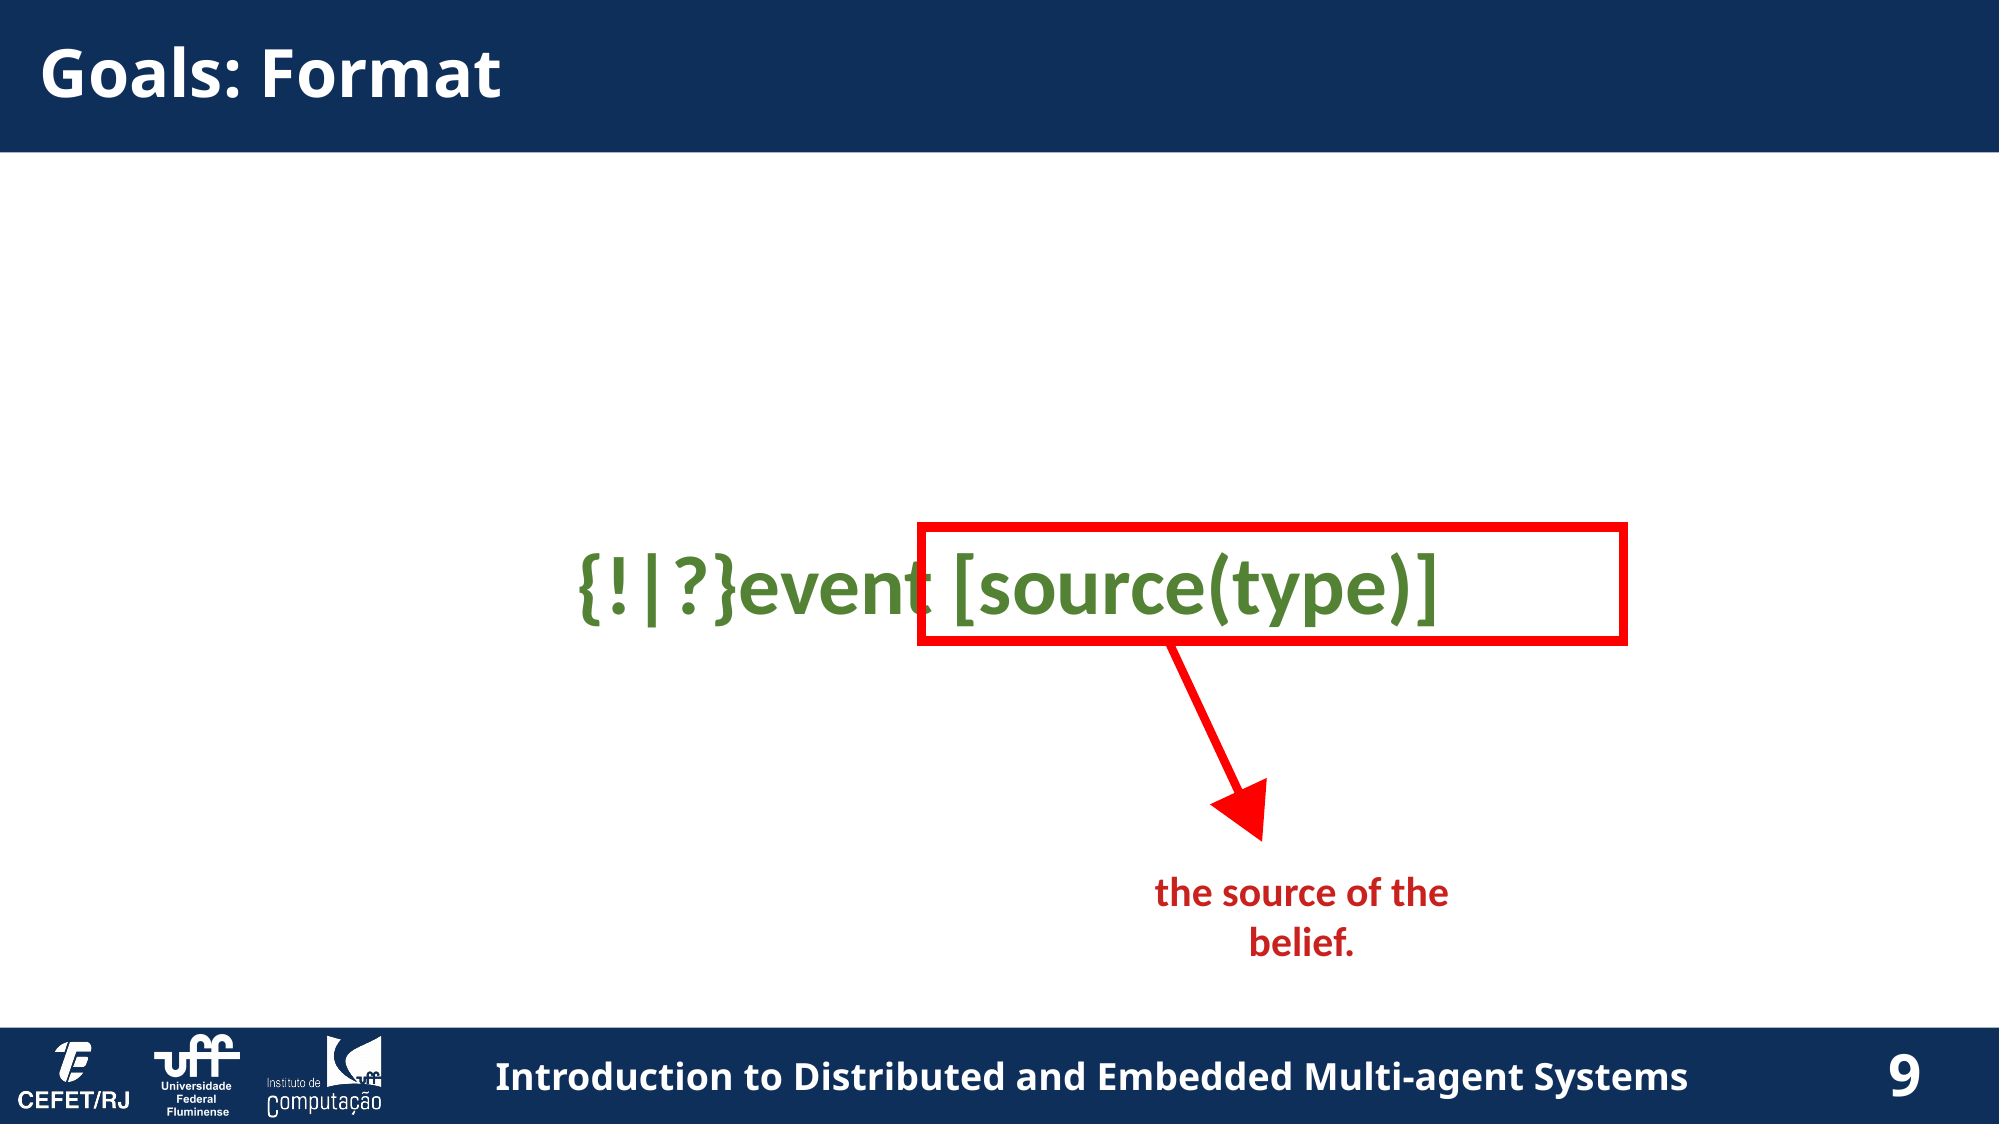

Goals: Format
{!|?}event [source(type)]
the source of the belief.